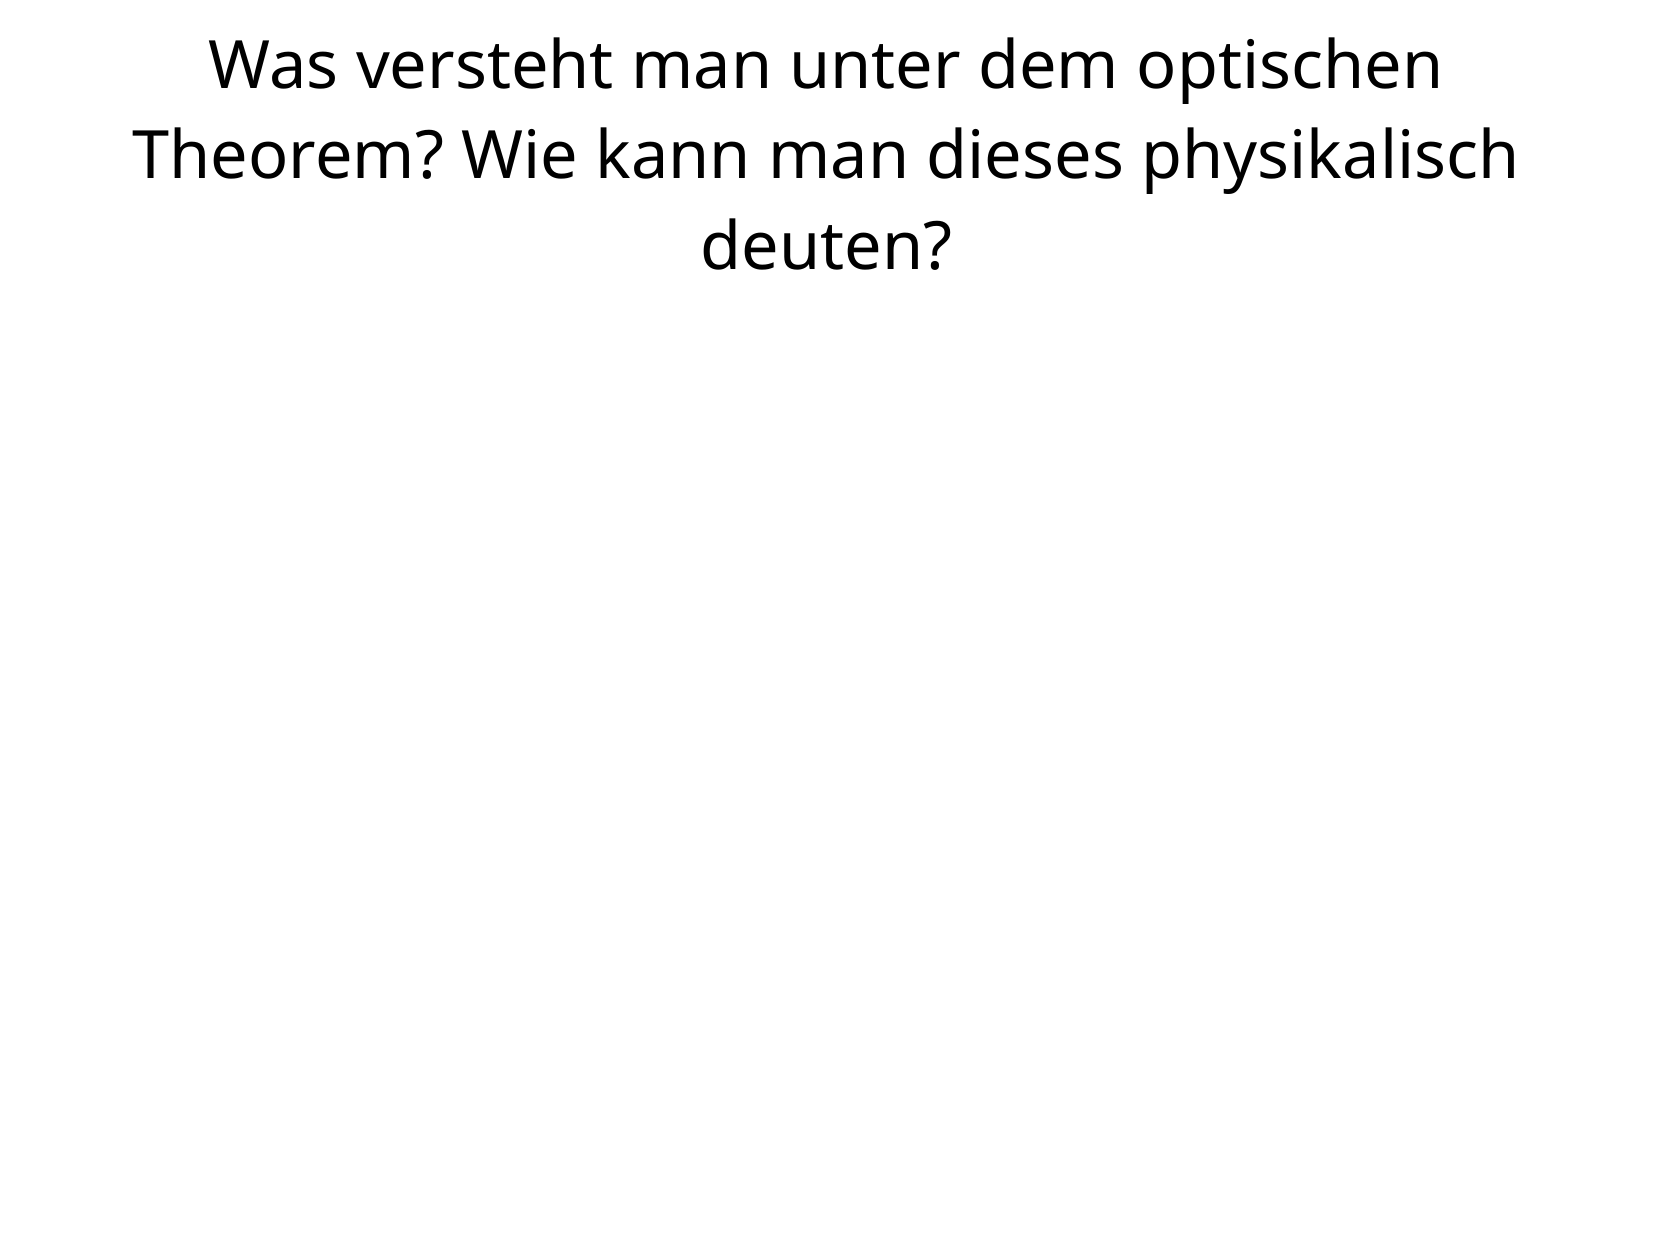

# Was versteht man unter dem optischen Theorem? Wie kann man dieses physikalisch deuten?